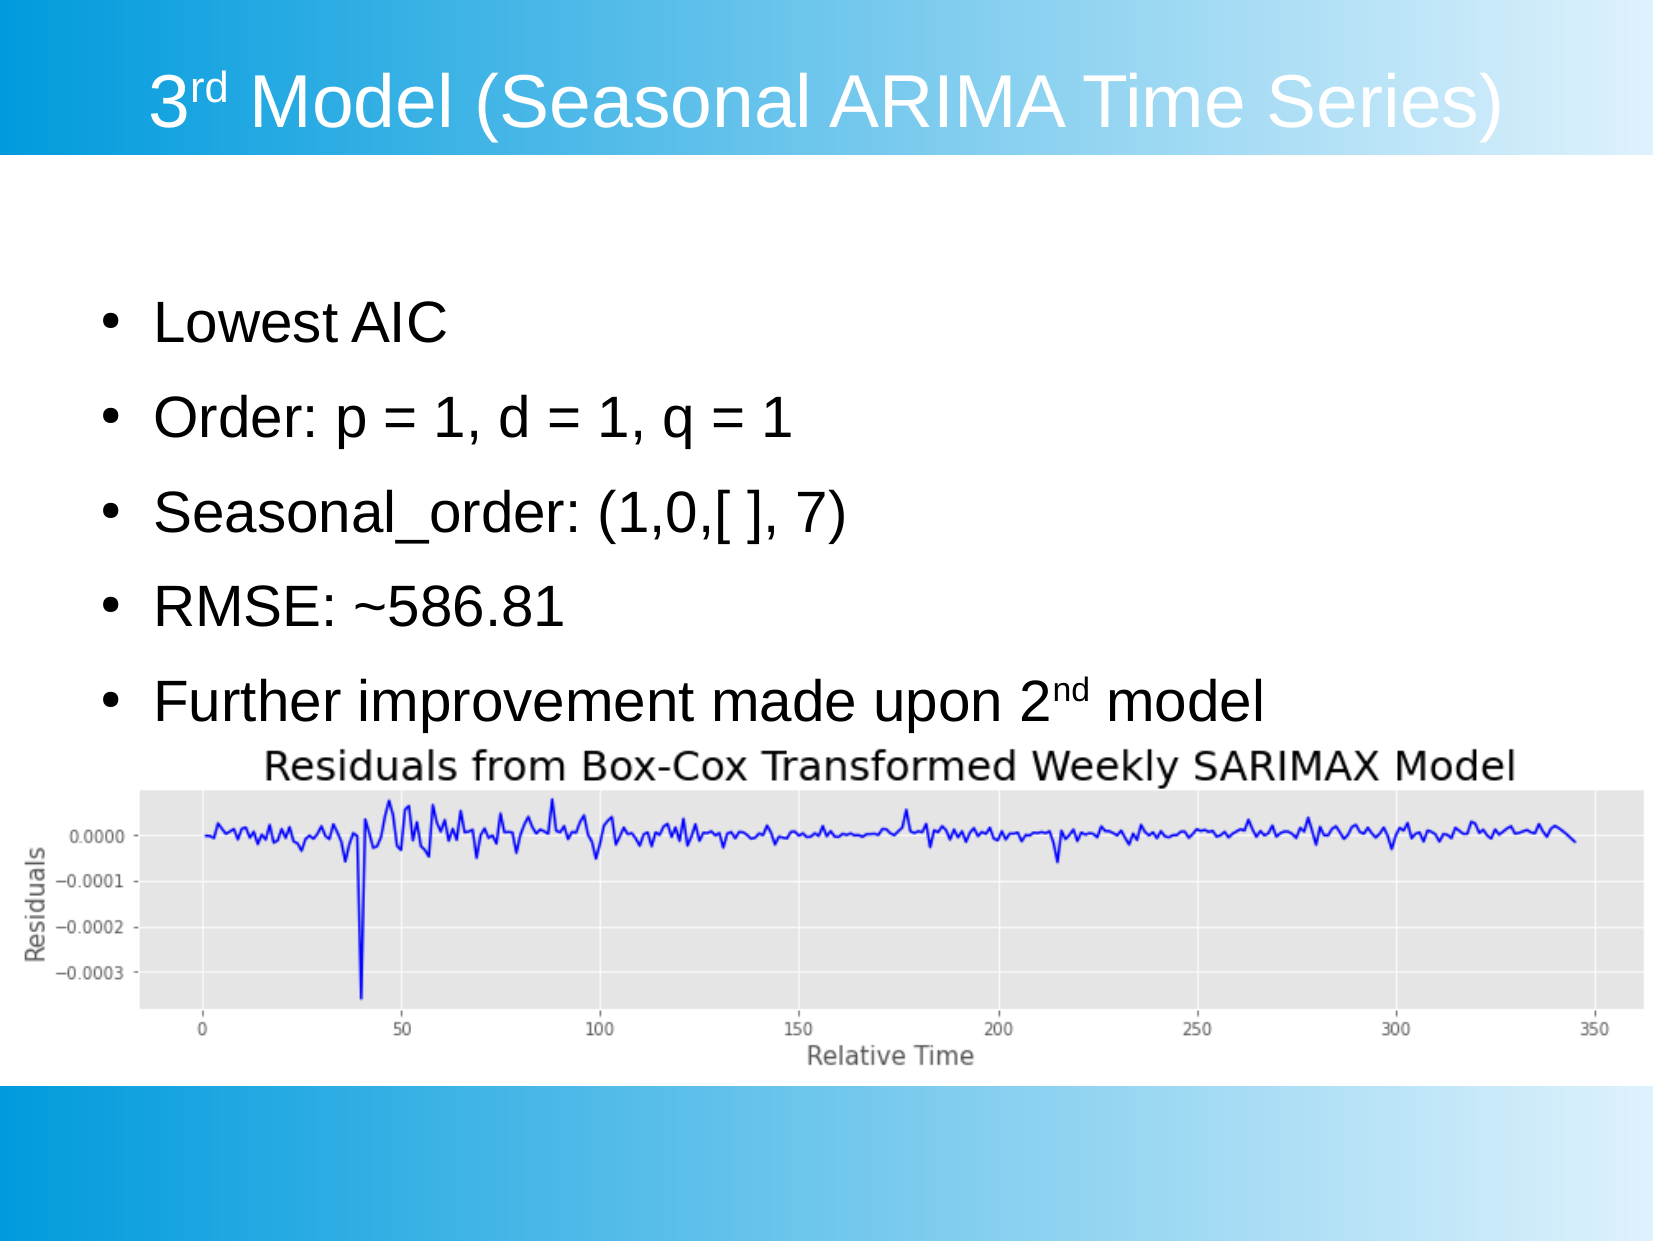

# 3rd Model (Seasonal ARIMA Time Series)
Lowest AIC
Order: p = 1, d = 1, q = 1
Seasonal_order: (1,0,[ ], 7)
RMSE: ~586.81
Further improvement made upon 2nd model